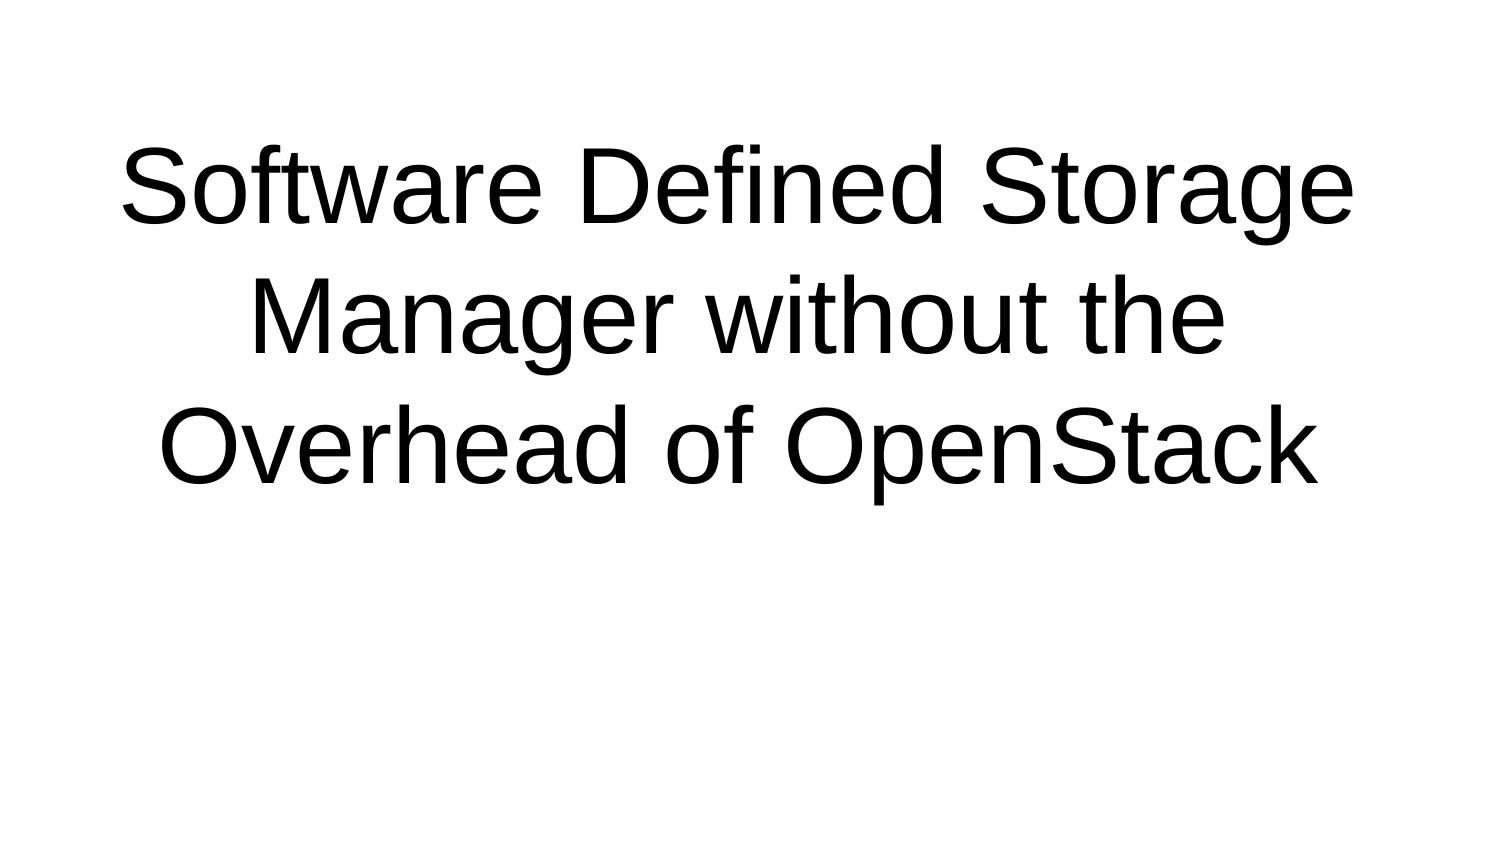

# Software Defined Storage Manager without the Overhead of OpenStack